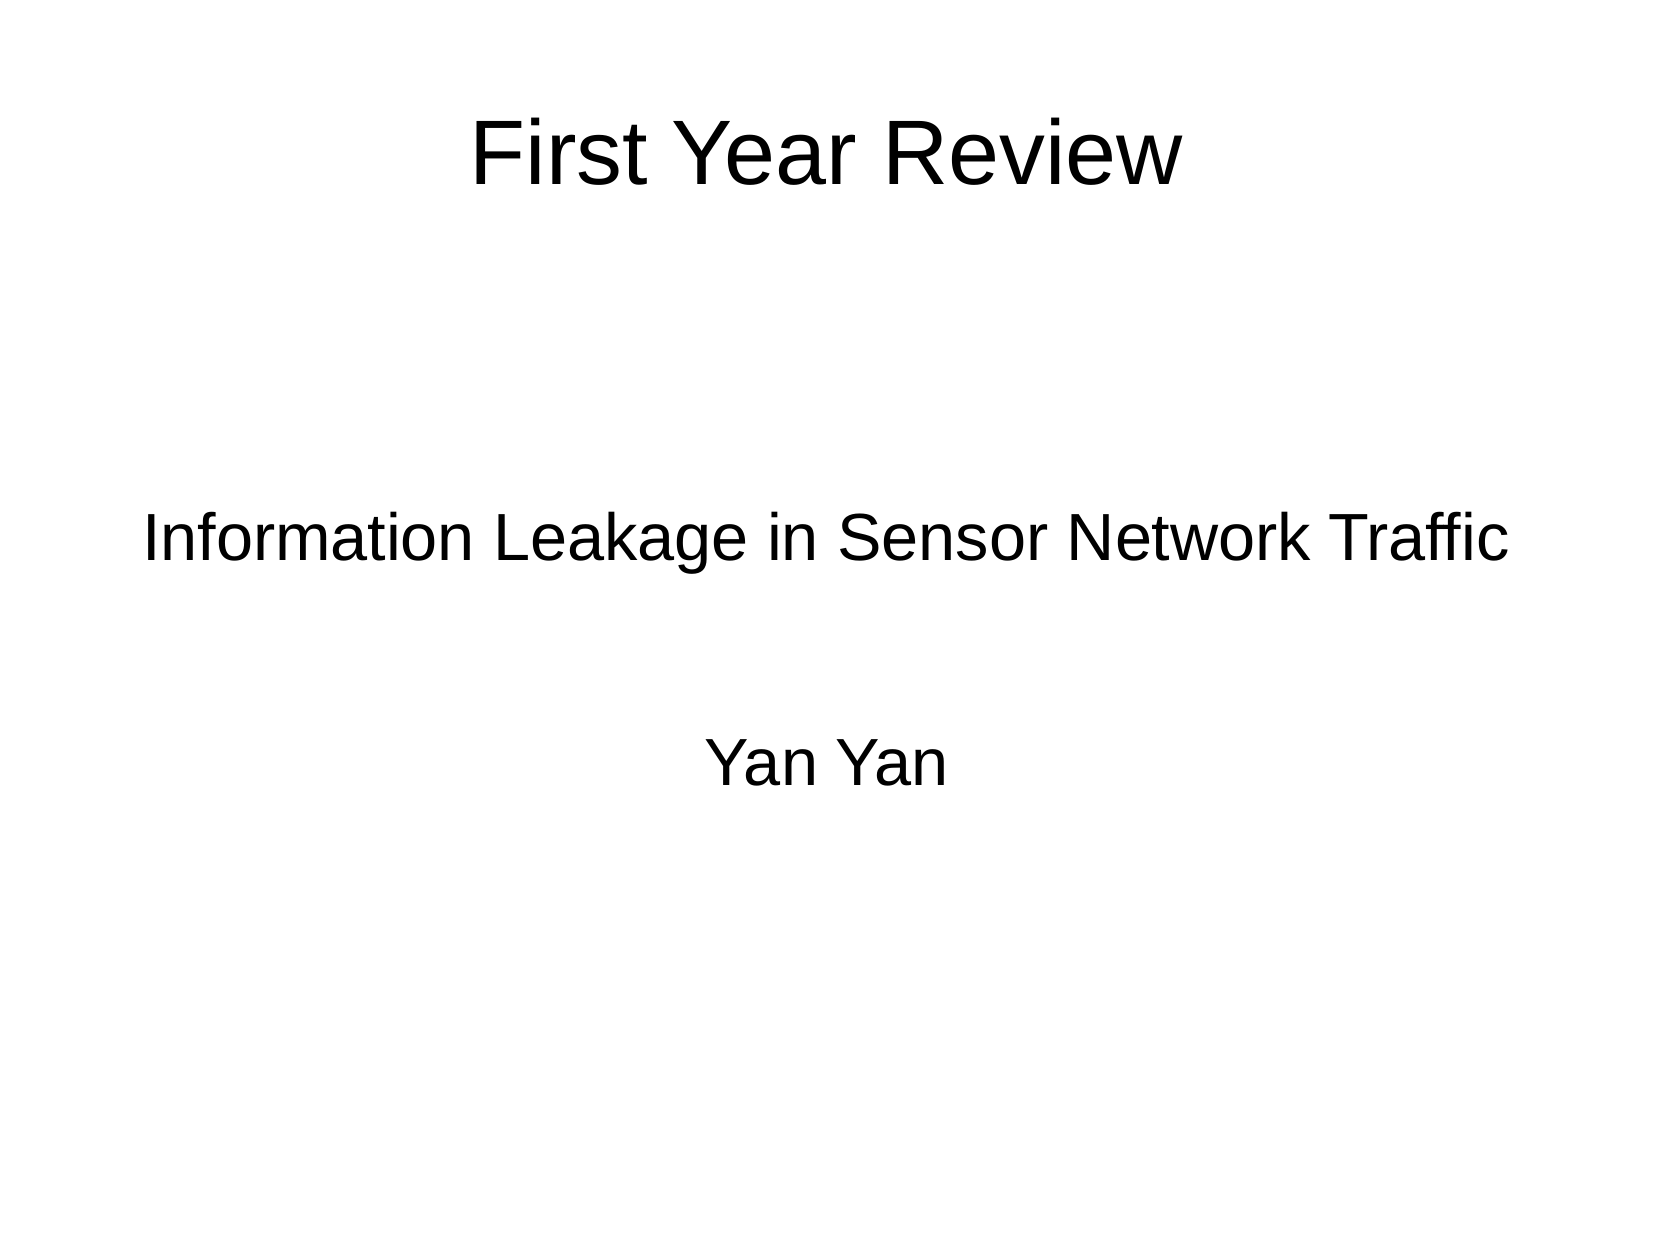

# First Year Review
Information Leakage in Sensor Network Traffic
Yan Yan